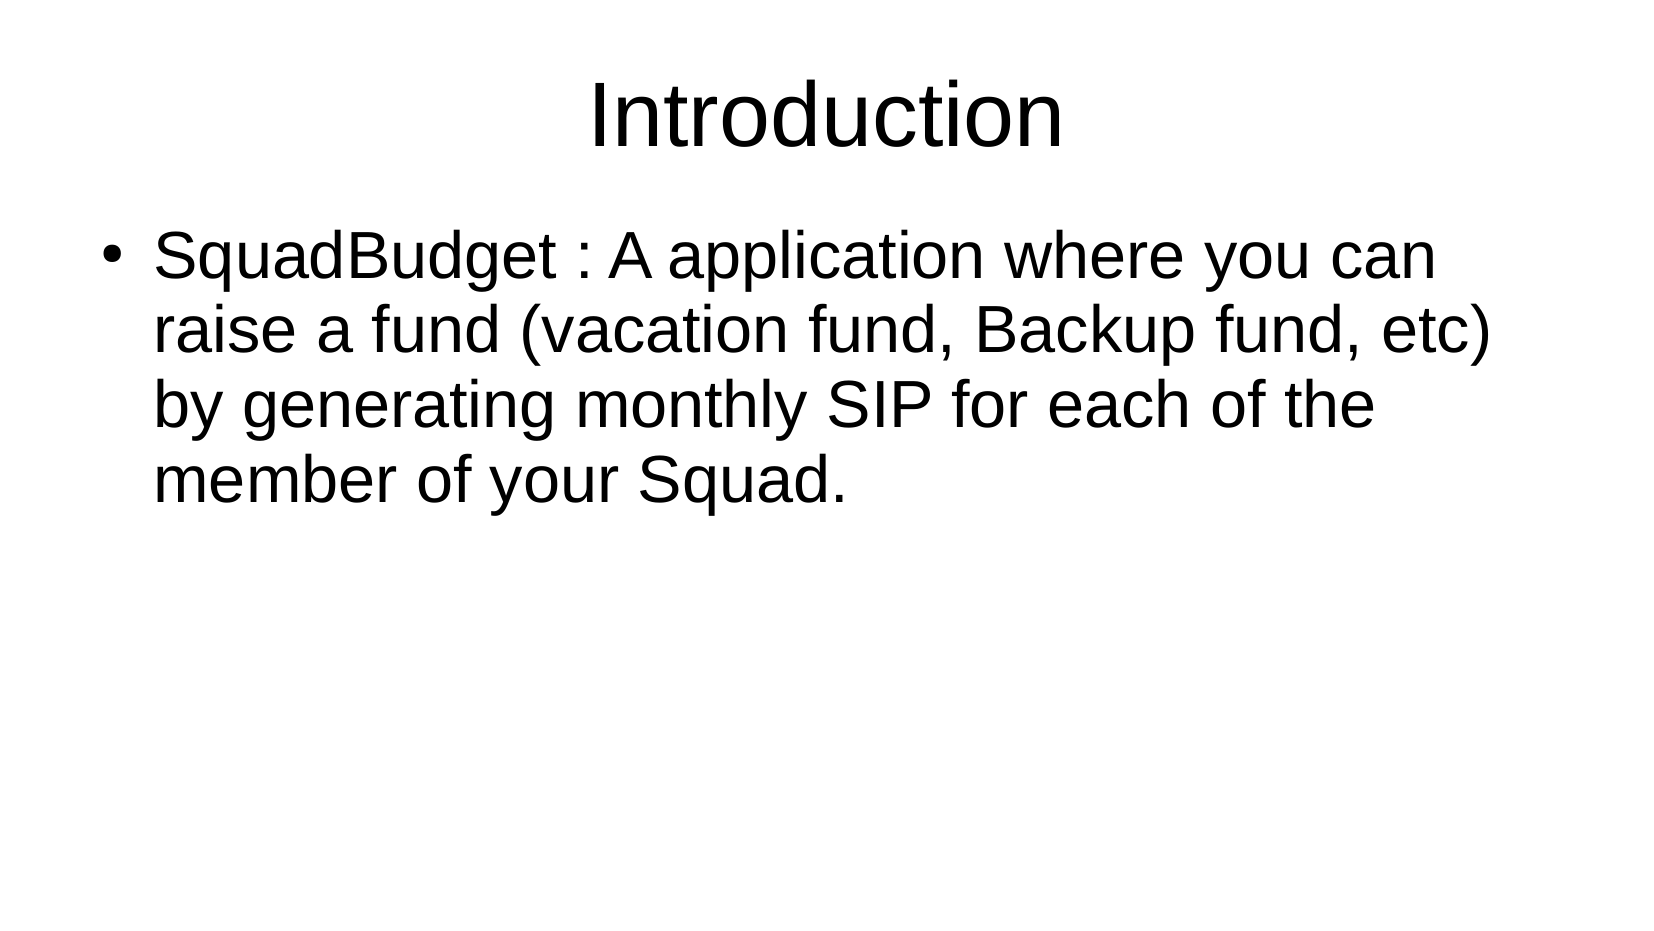

# Introduction
SquadBudget : A application where you can raise a fund (vacation fund, Backup fund, etc) by generating monthly SIP for each of the member of your Squad.